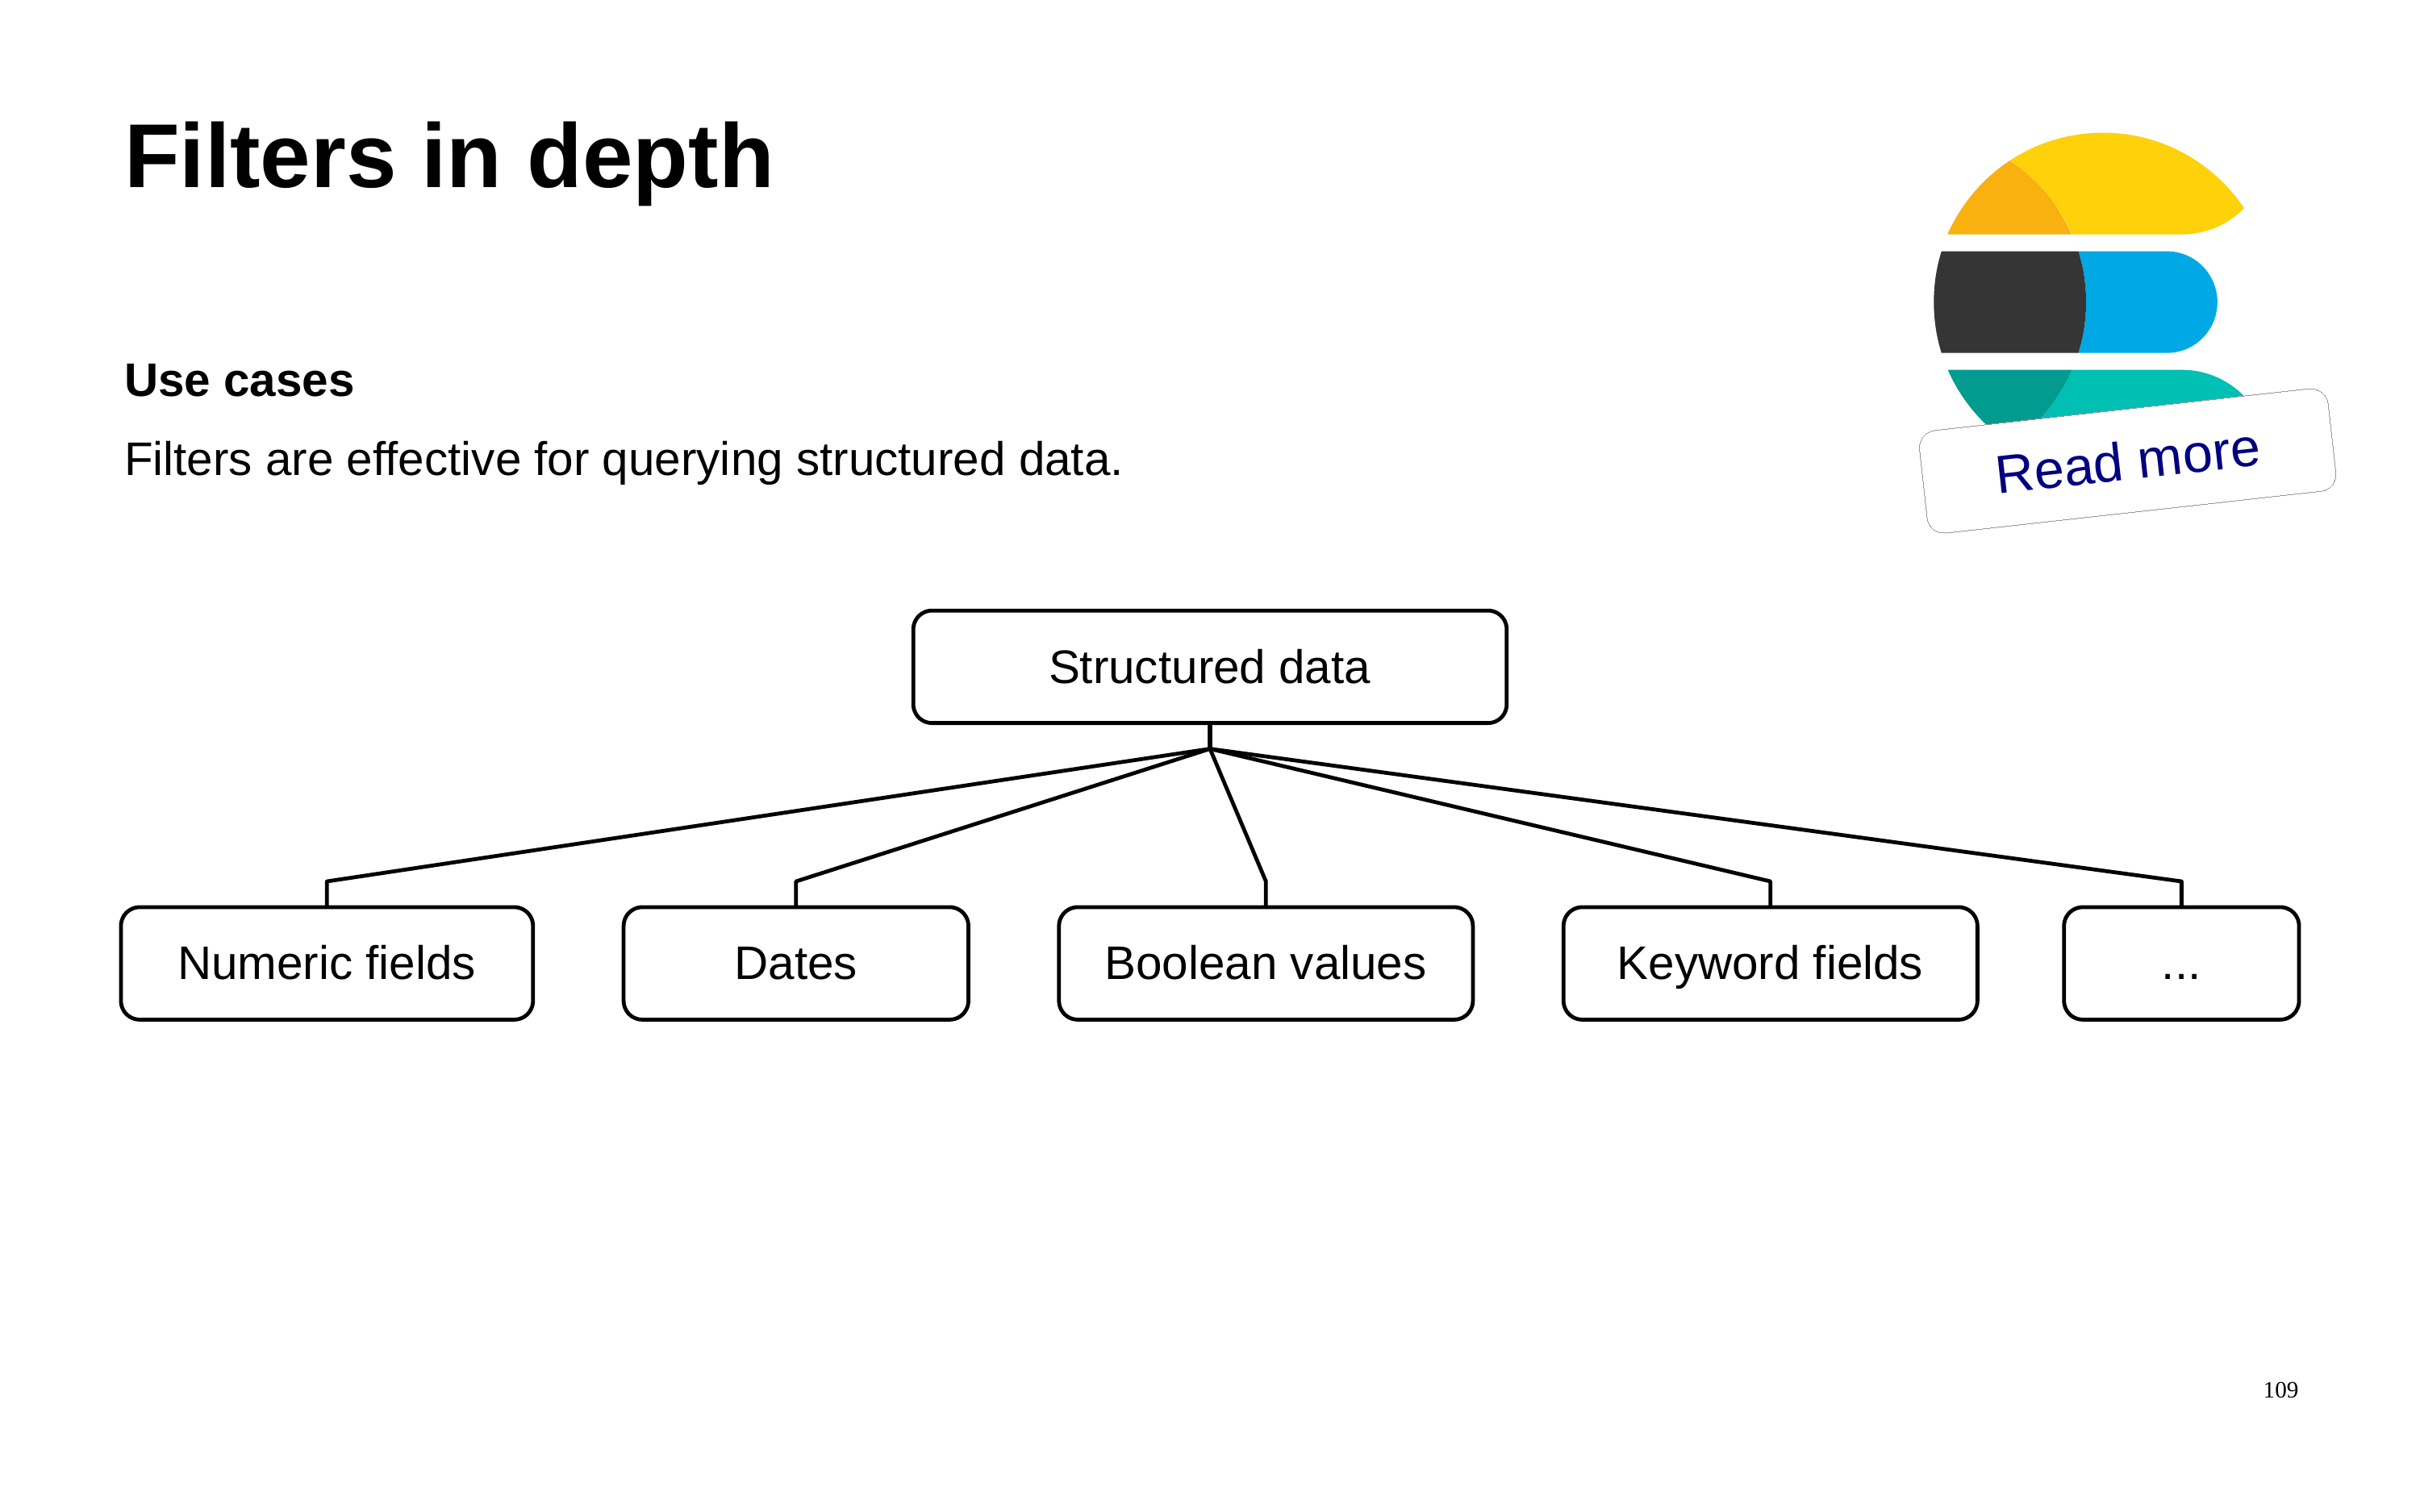

Filters in depth
Use cases
Filters are effective for querying structured data.
Read more
Structured data
Numeric fields
Dates
Boolean values
Keyword fields
...
109